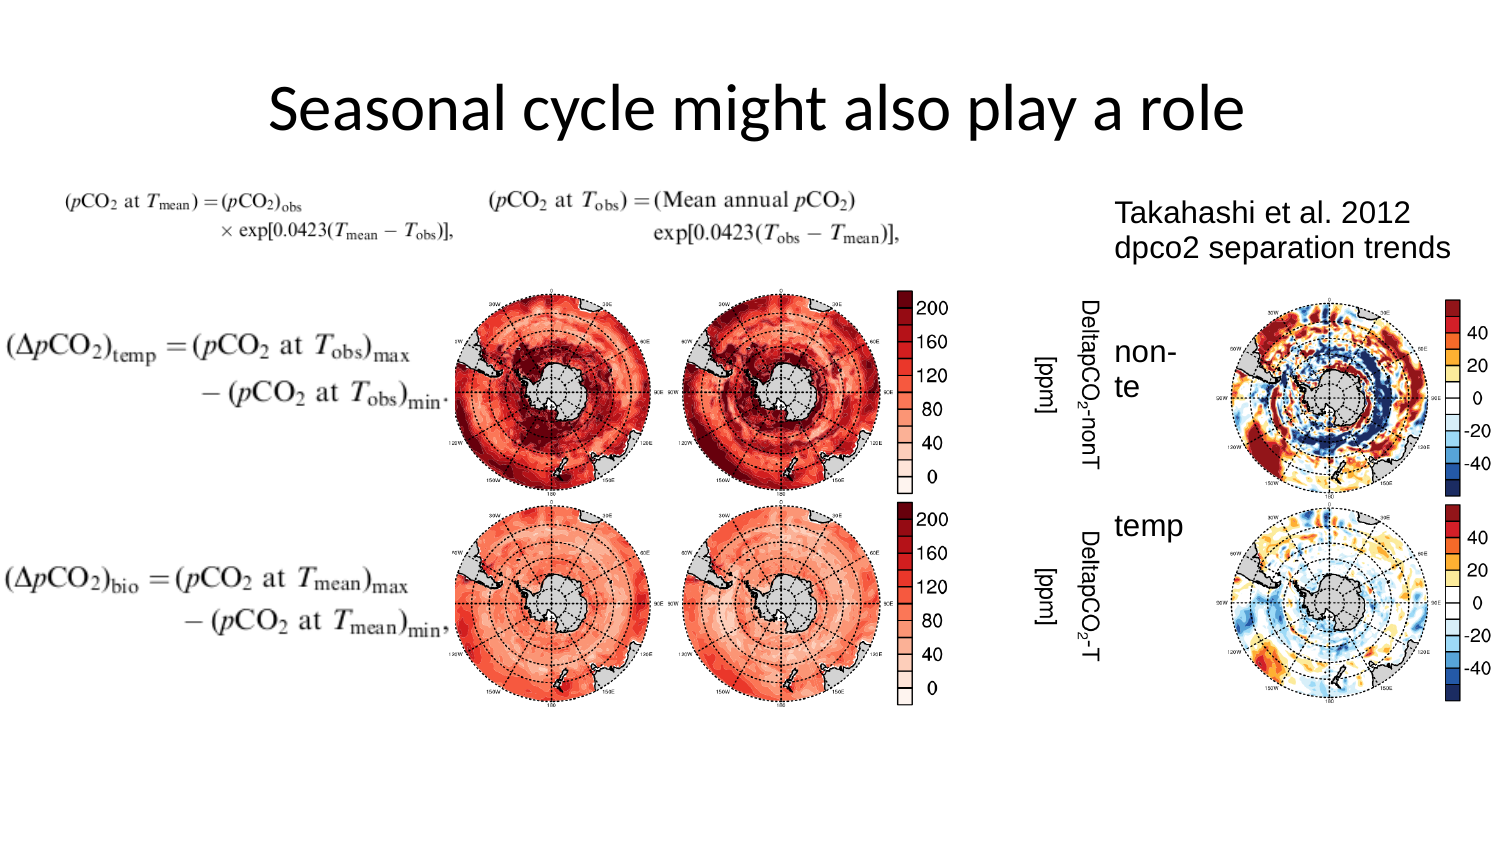

# Seasonal cycle might also play a role
Takahashi et al. 2012
dpco2 separation trends
non-
te
temp